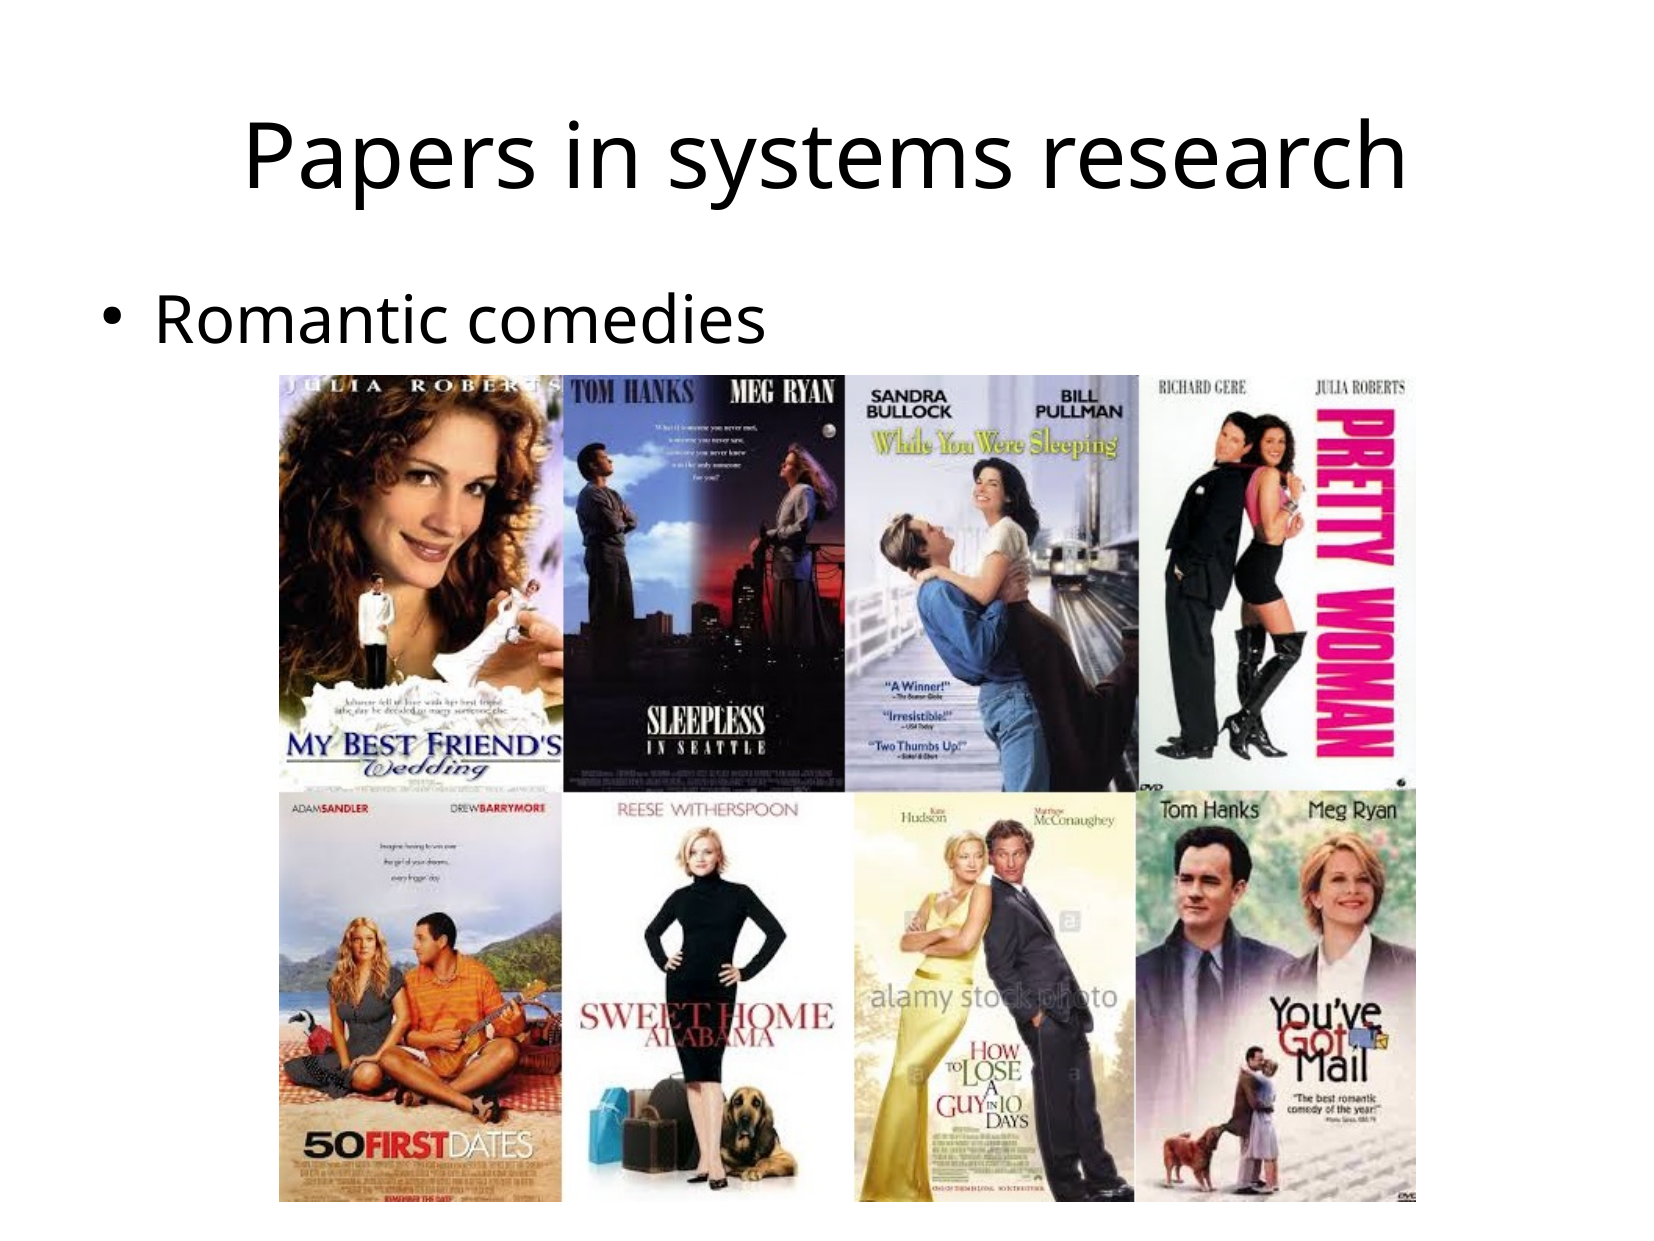

# Papers in systems research
Romantic comedies